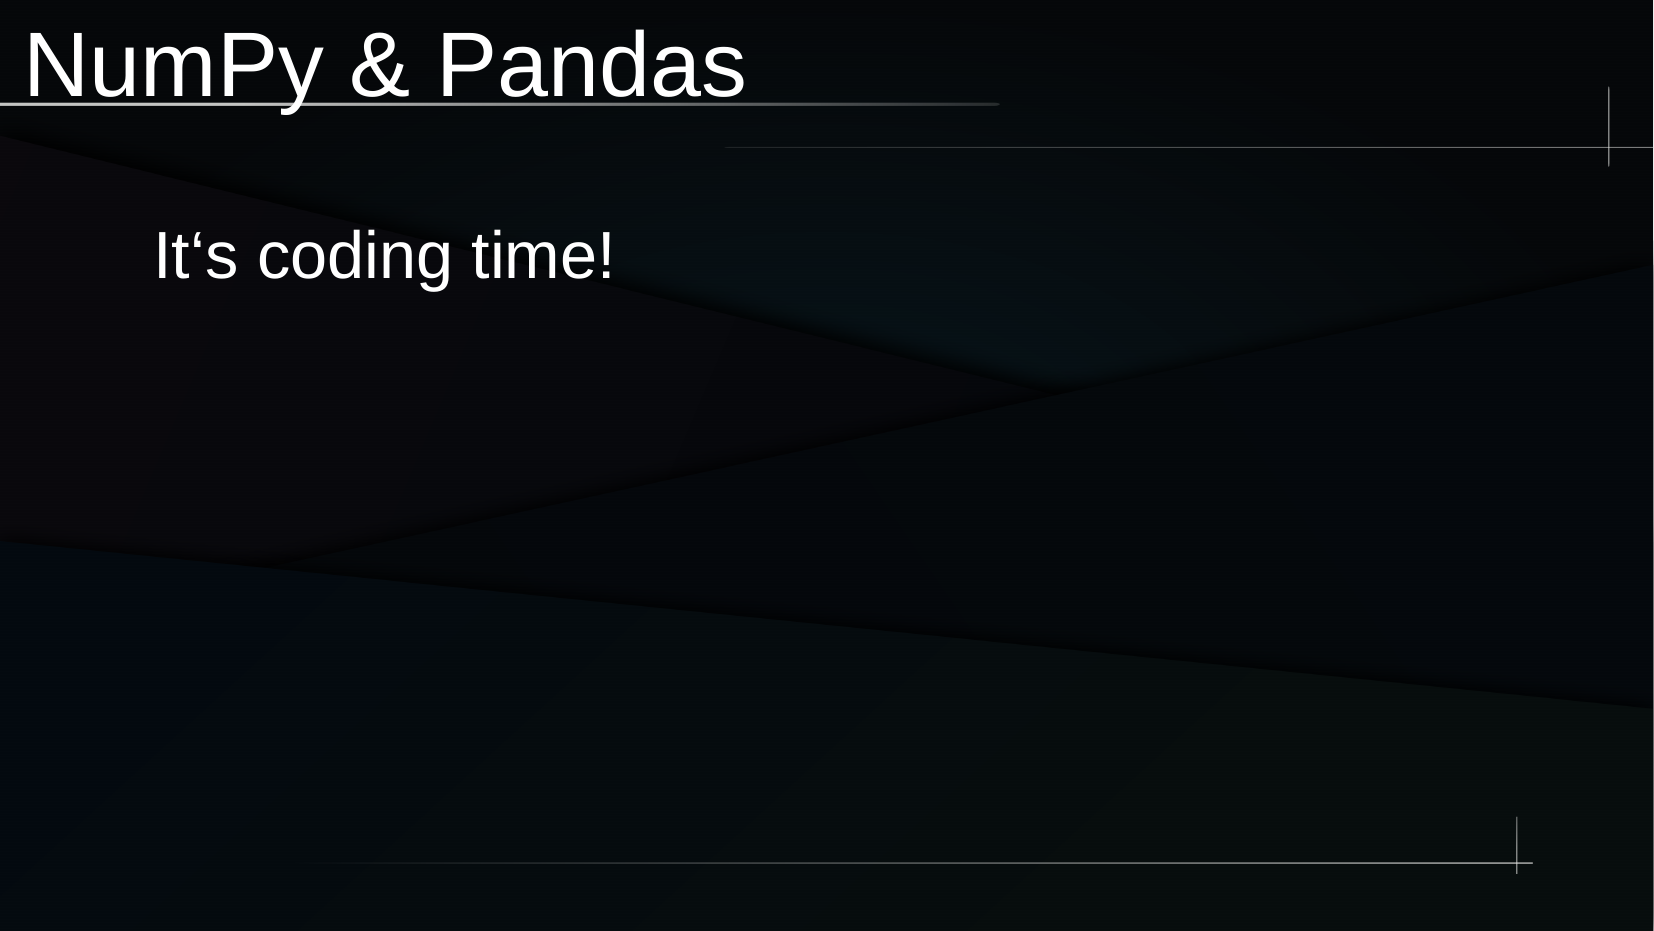

# NumPy & Pandas
It‘s coding time!